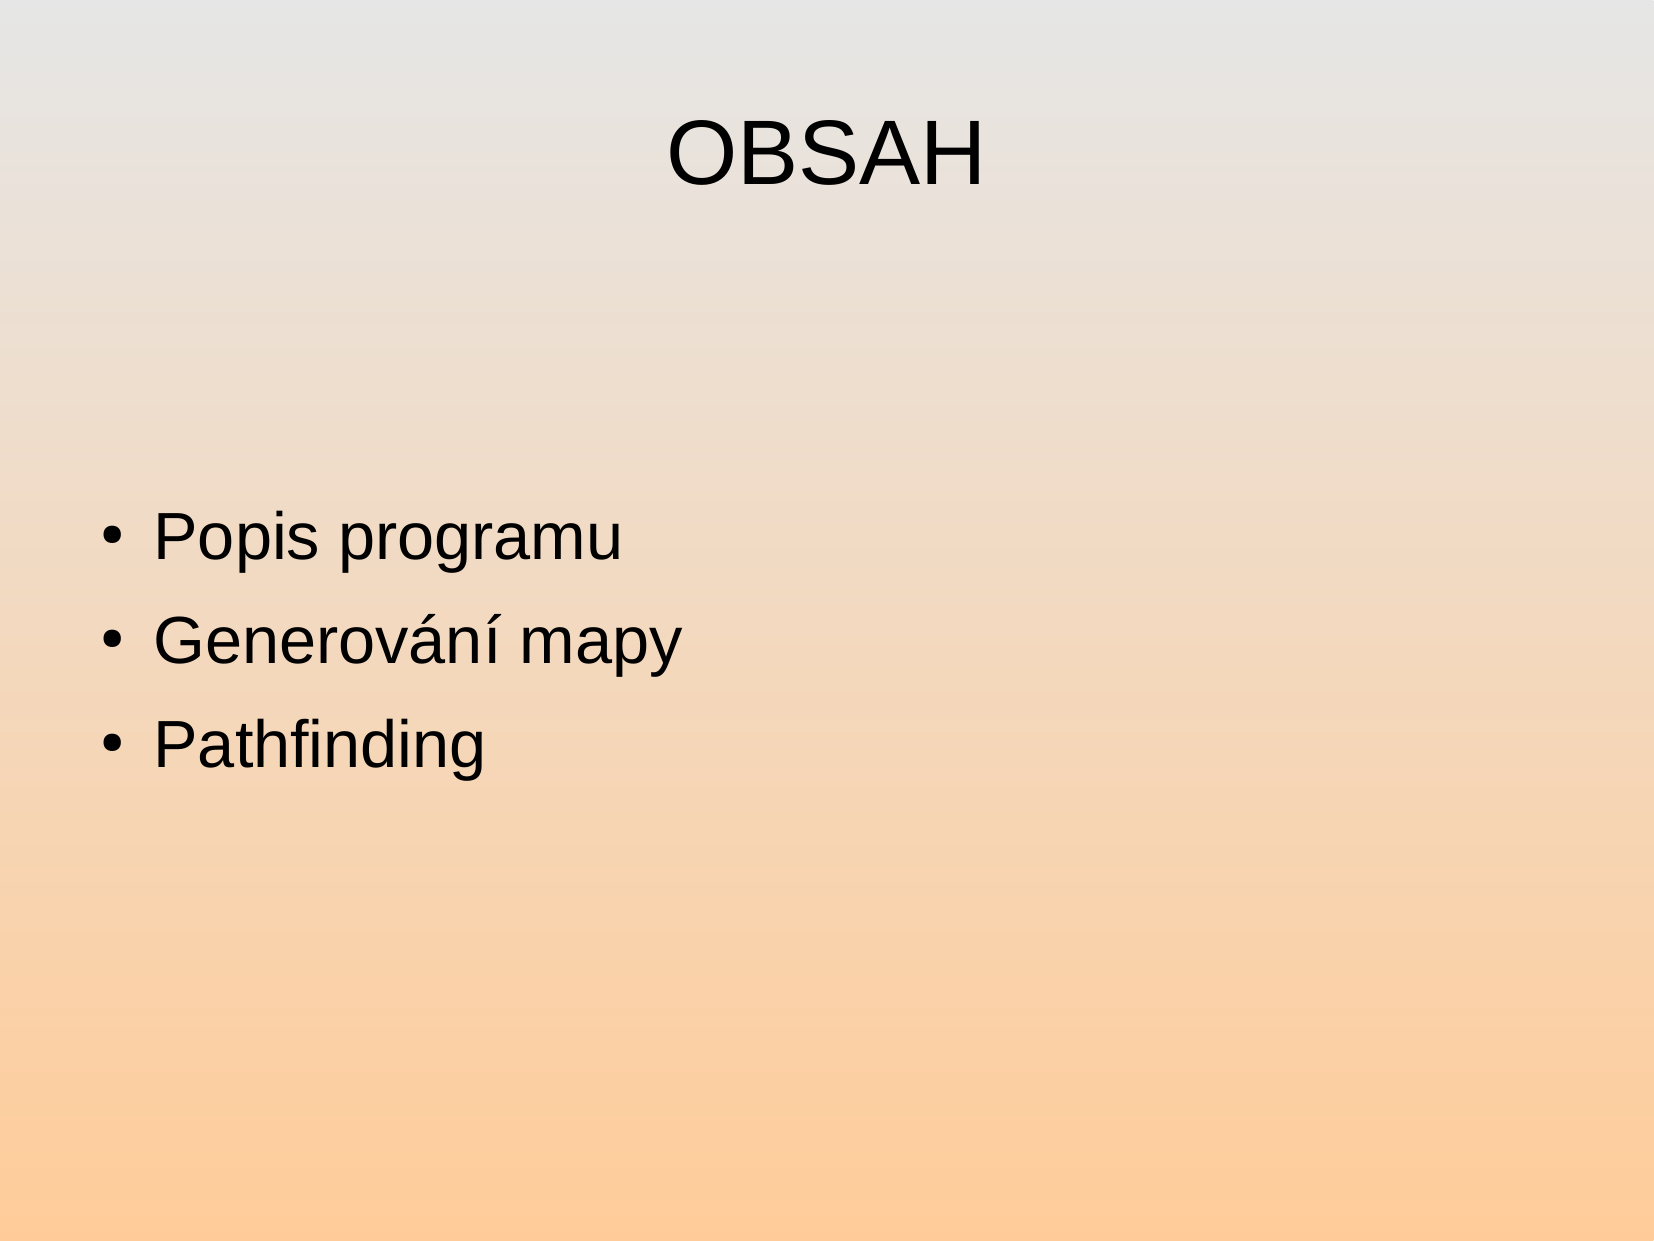

# OBSAH
Popis programu
Generování mapy
Pathfinding